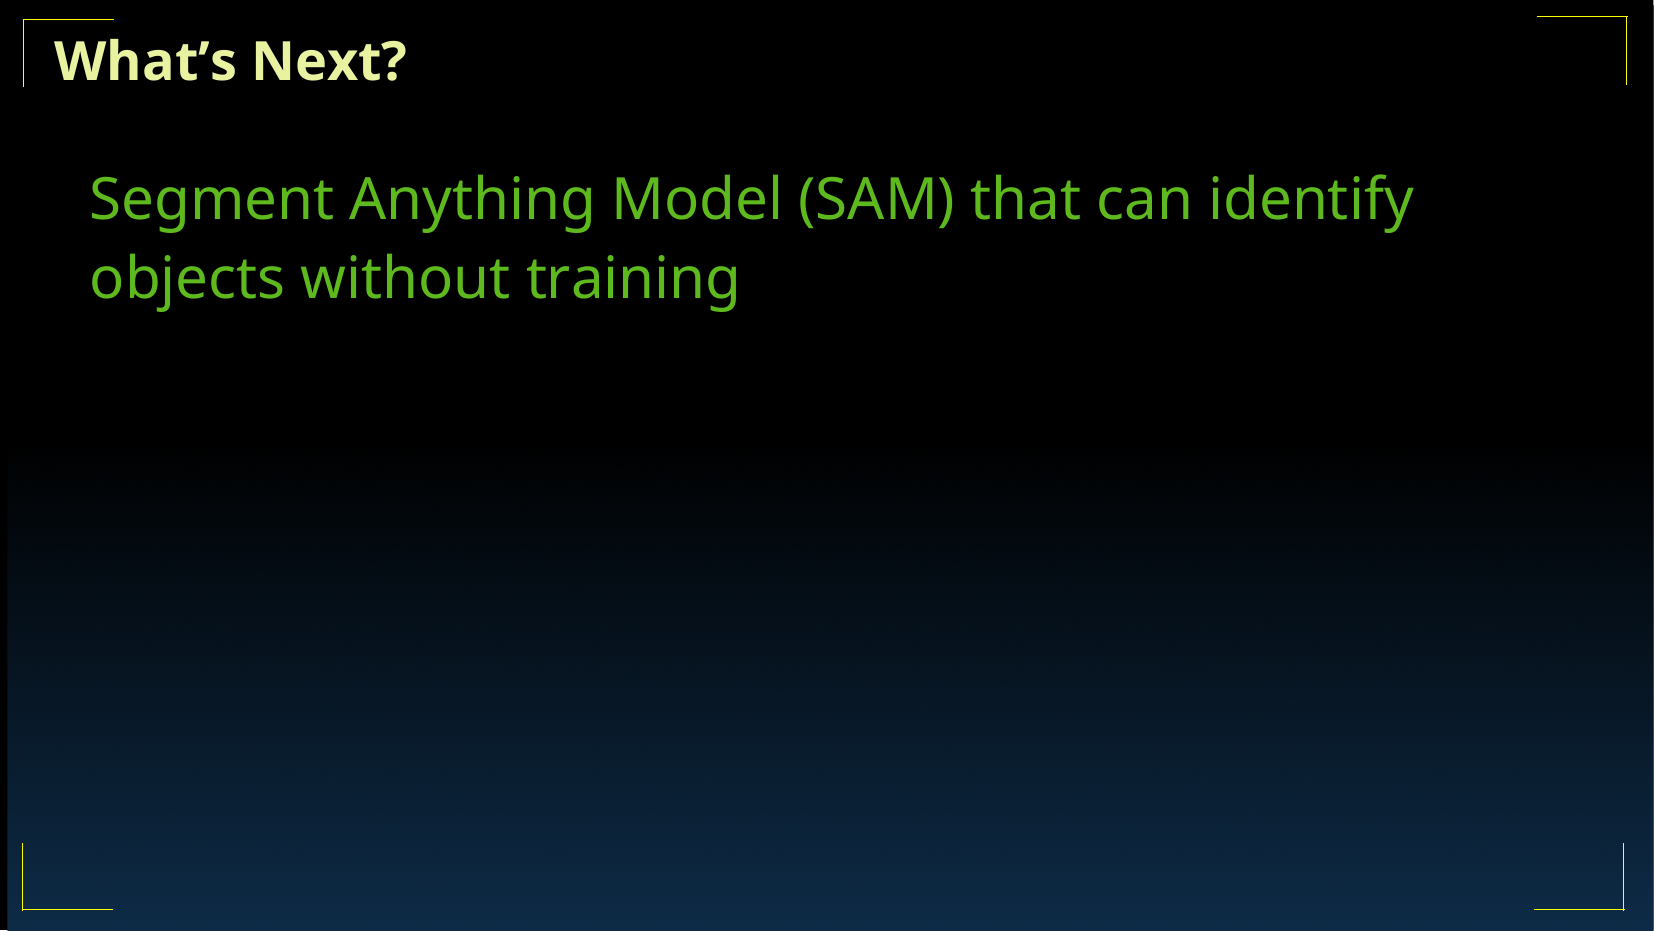

What’s Next?
Segment Anything Model (SAM) that can identify objects without training